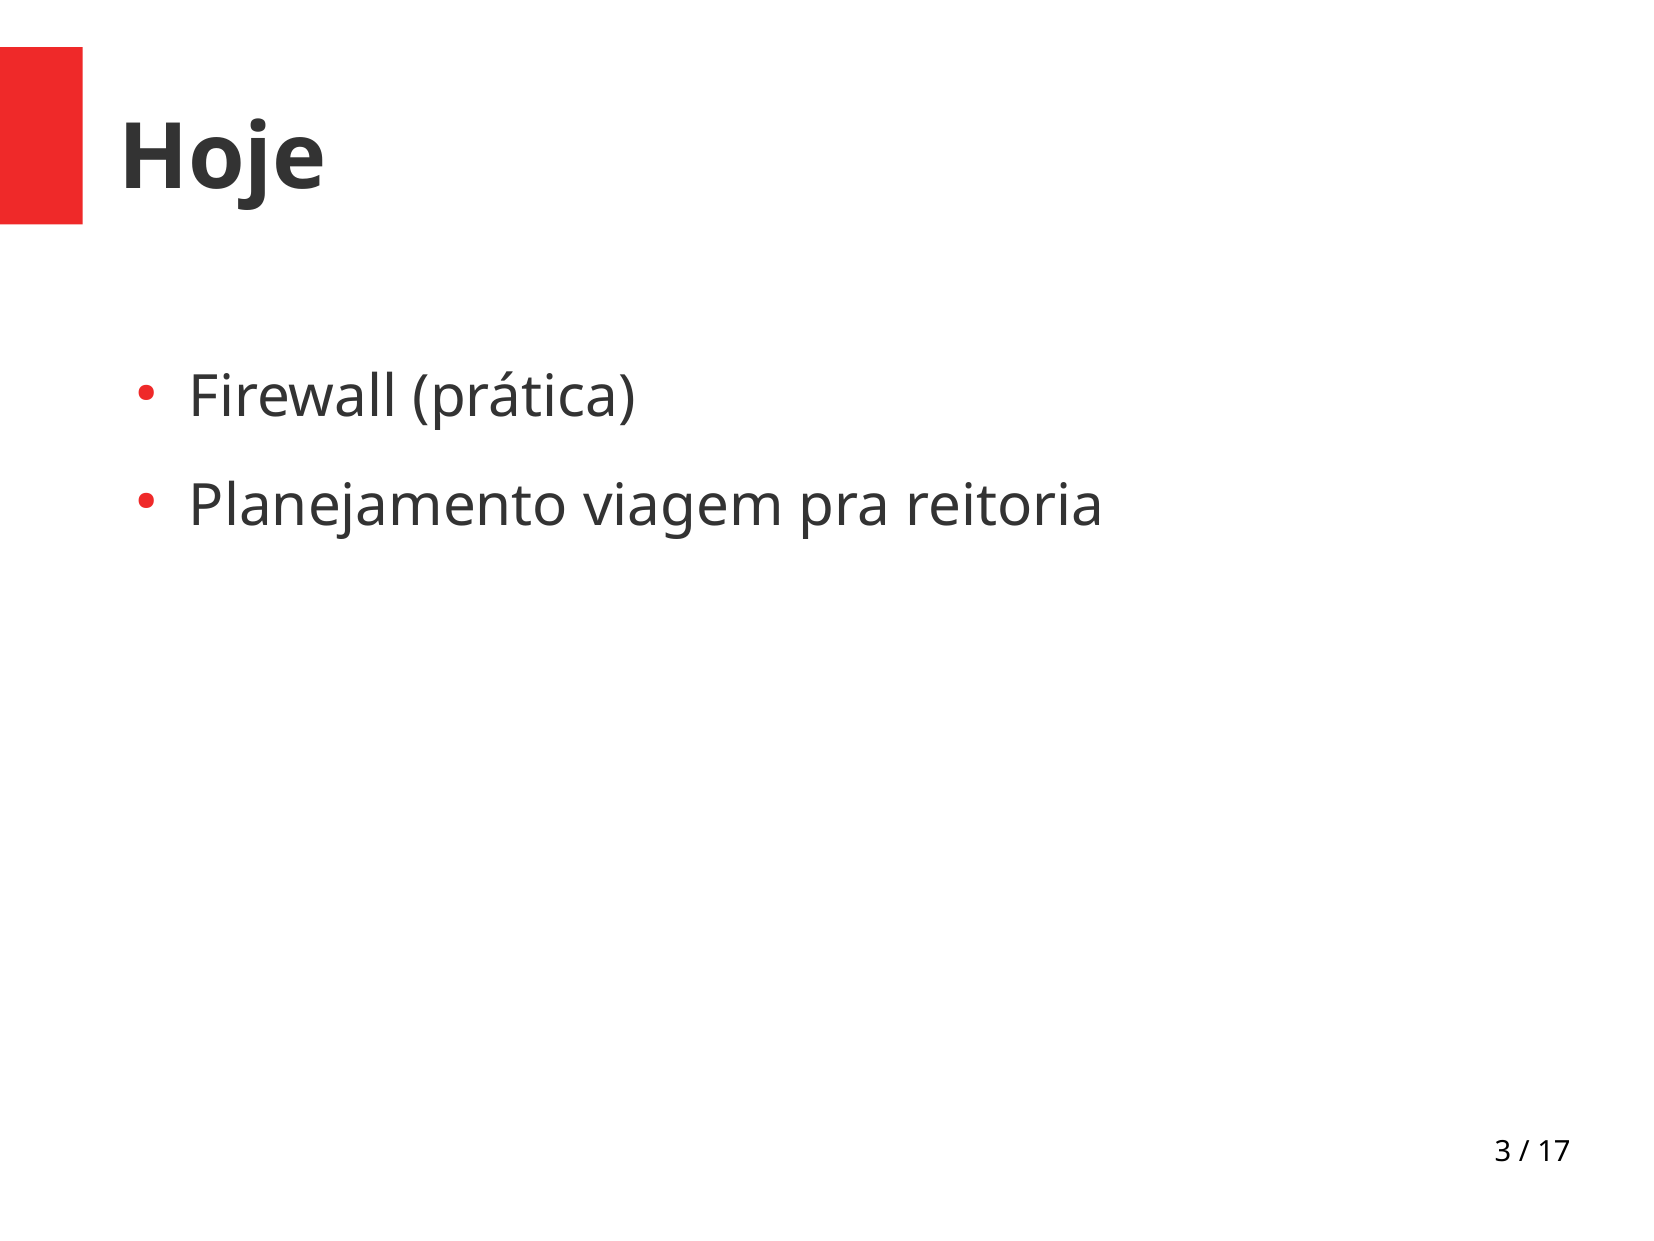

# Hoje
Firewall (prática)
Planejamento viagem pra reitoria
3